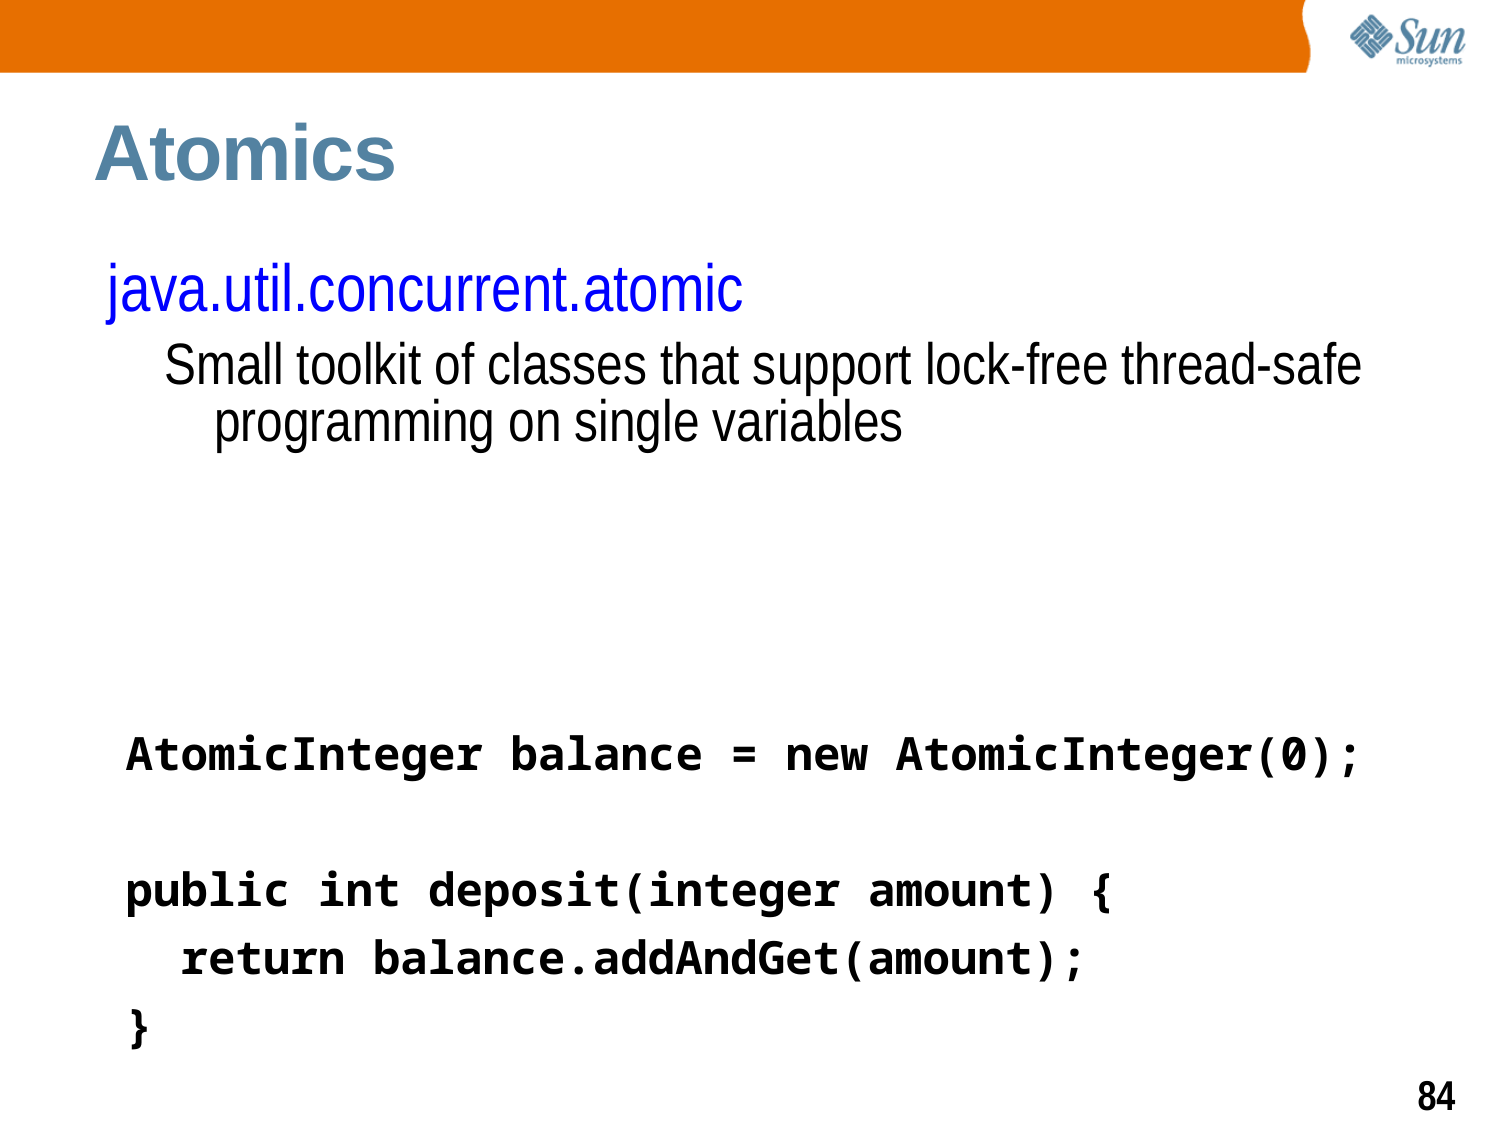

# Atomics
java.util.concurrent.atomic
Small toolkit of classes that support lock-free thread-safe programming on single variables
AtomicInteger balance = new AtomicInteger(0);
public int deposit(integer amount) {
 return balance.addAndGet(amount);
}